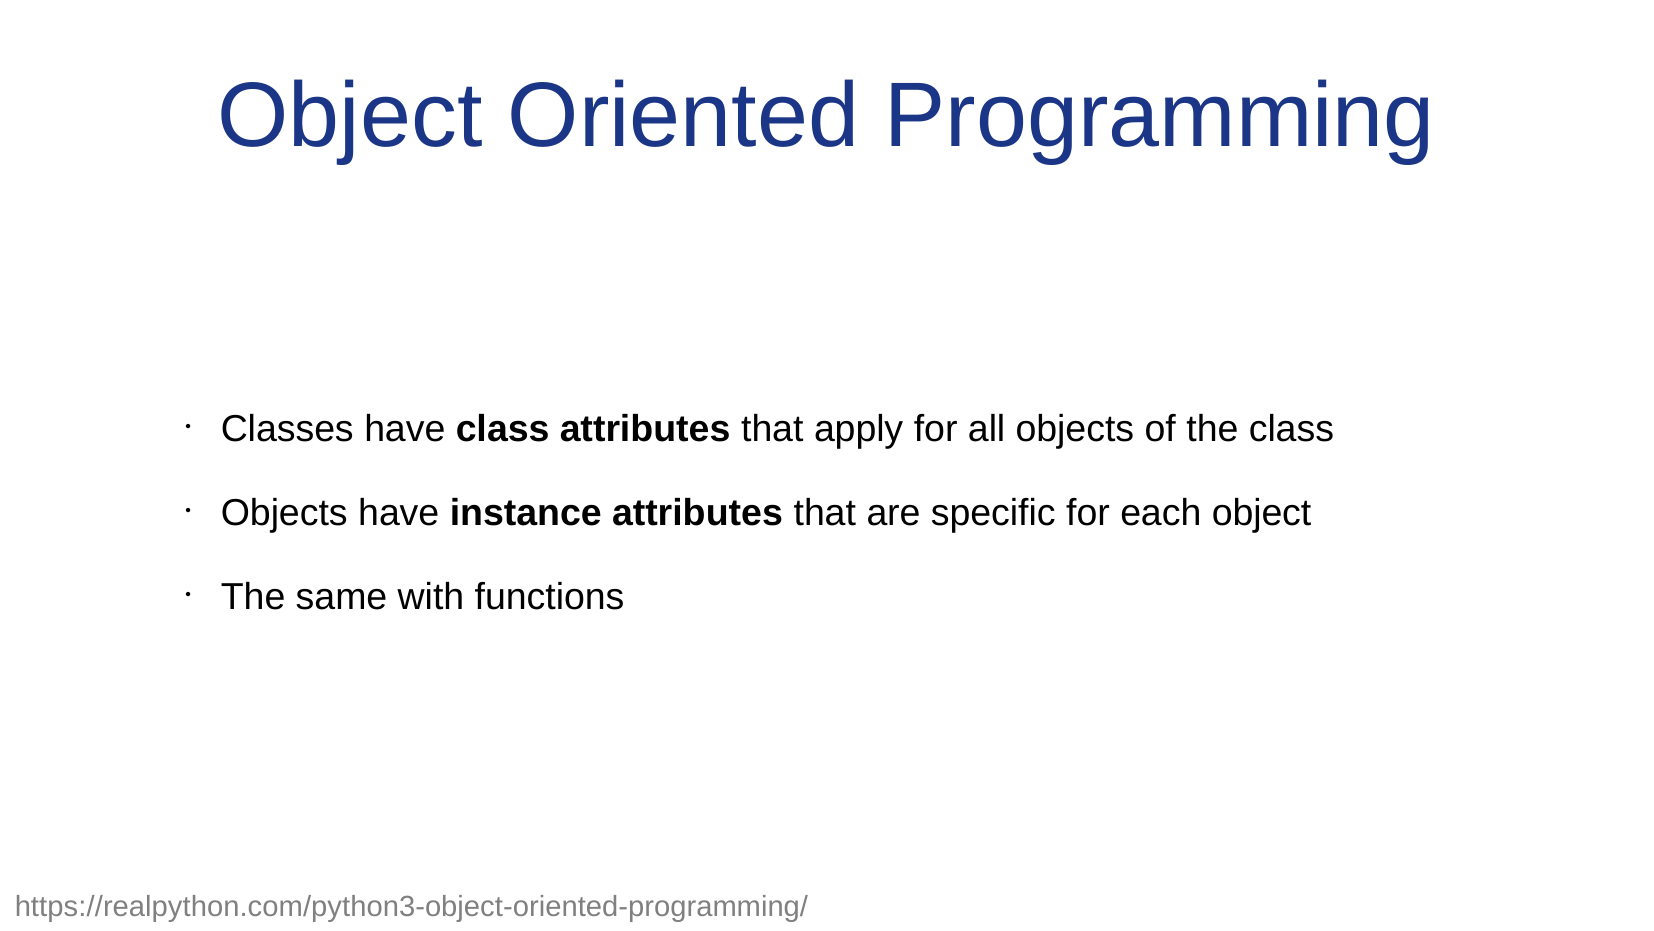

# Object Oriented Programming
Classes have class attributes that apply for all objects of the class
Objects have instance attributes that are specific for each object
The same with functions
https://realpython.com/python3-object-oriented-programming/